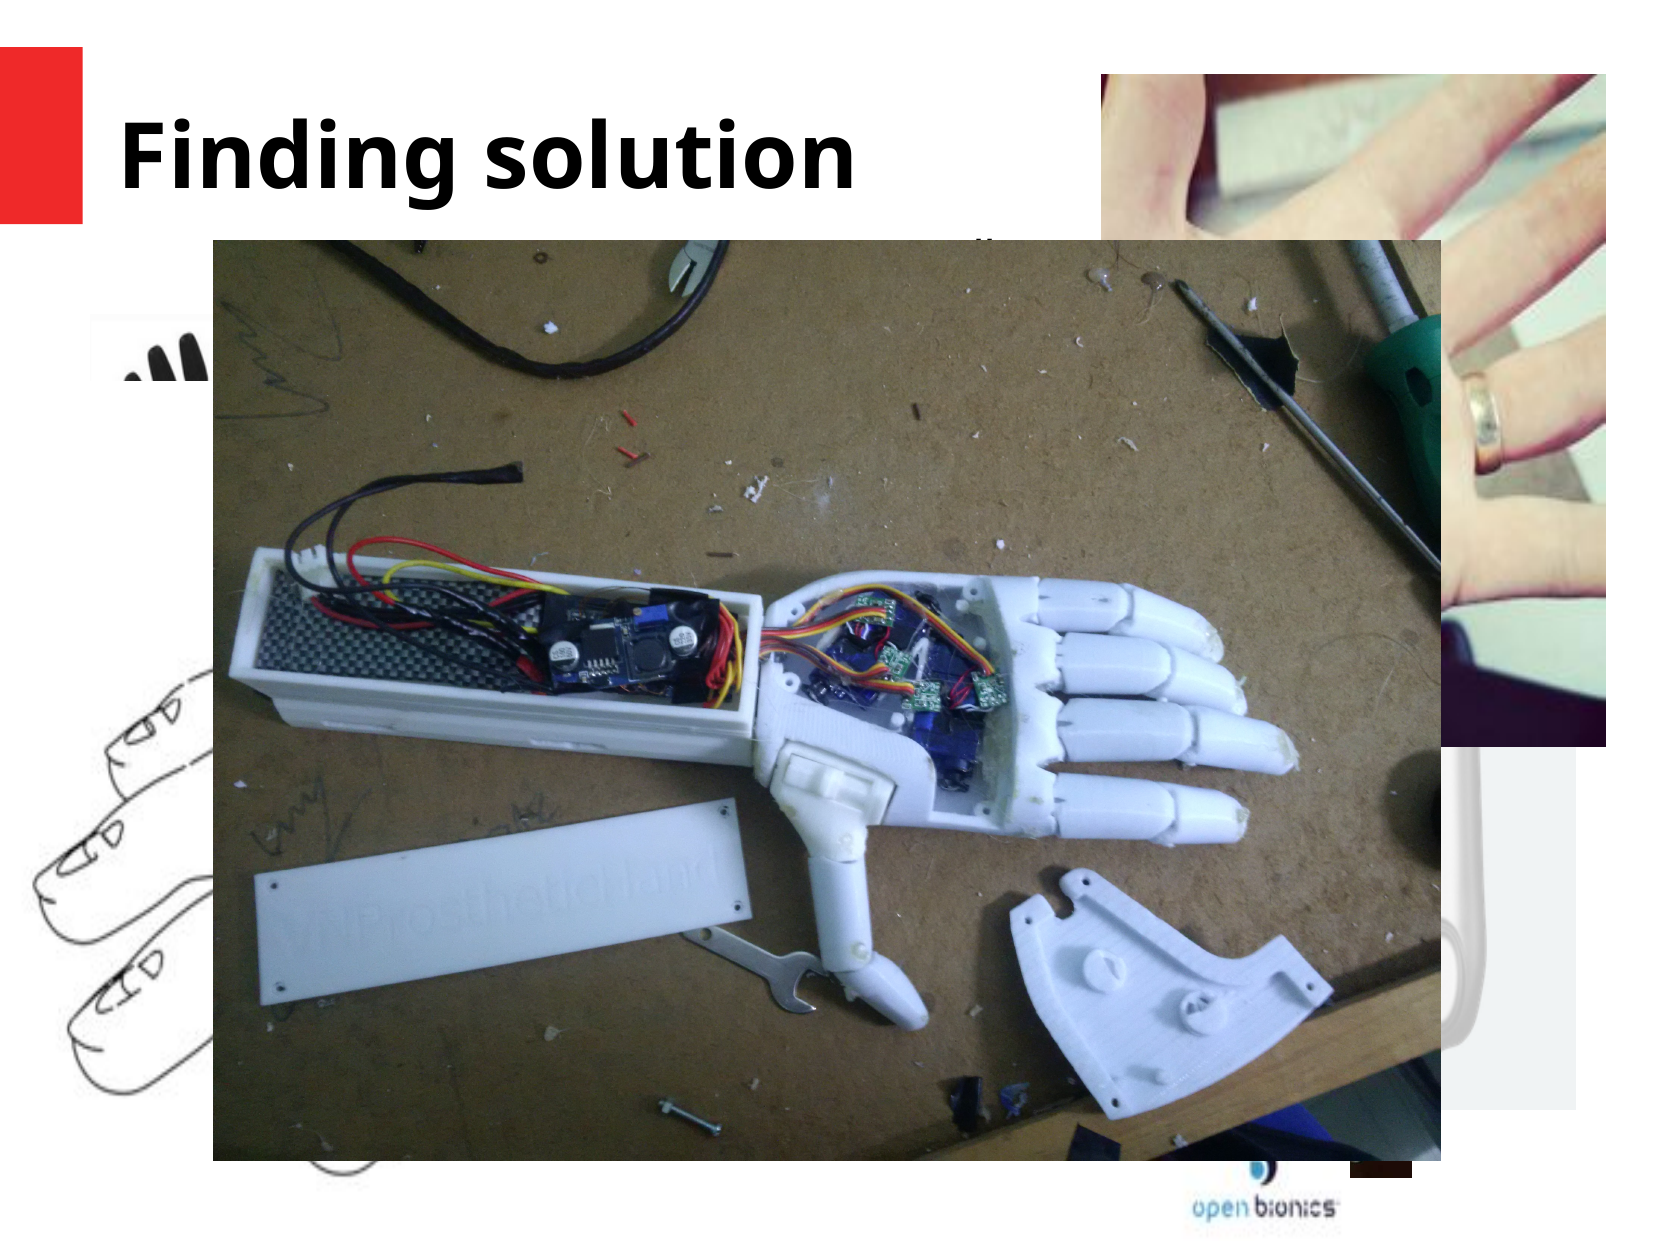

Not under 25 million VND
# Finding solution
Are opensources really good?
Not under 25 million VND
This is exacly my wish
9